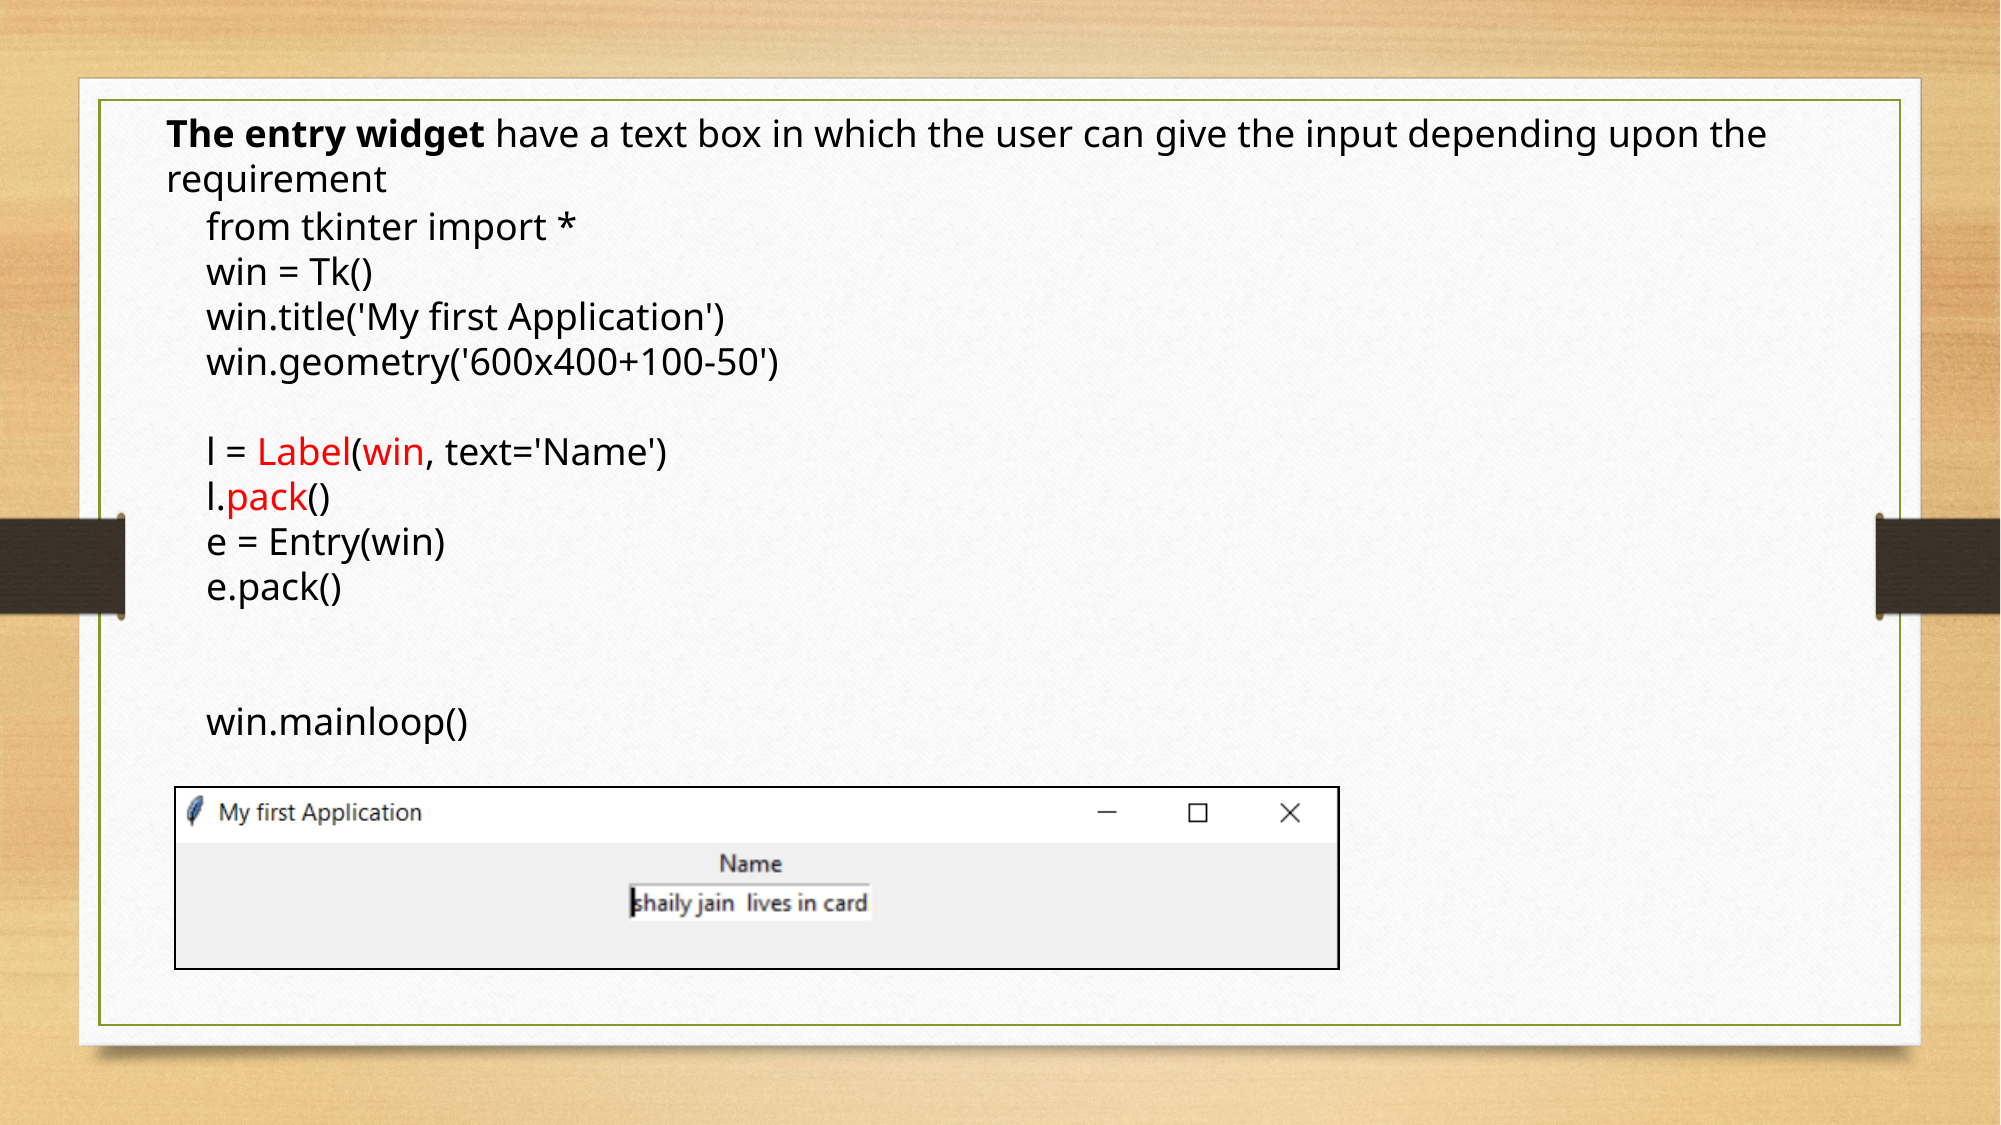

The entry widget have a text box in which the user can give the input depending upon the requirement
from tkinter import *
win = Tk()
win.title('My first Application')
win.geometry('600x400+100-50')
l = Label(win, text='Name')
l.pack()
e = Entry(win)
e.pack()
win.mainloop()